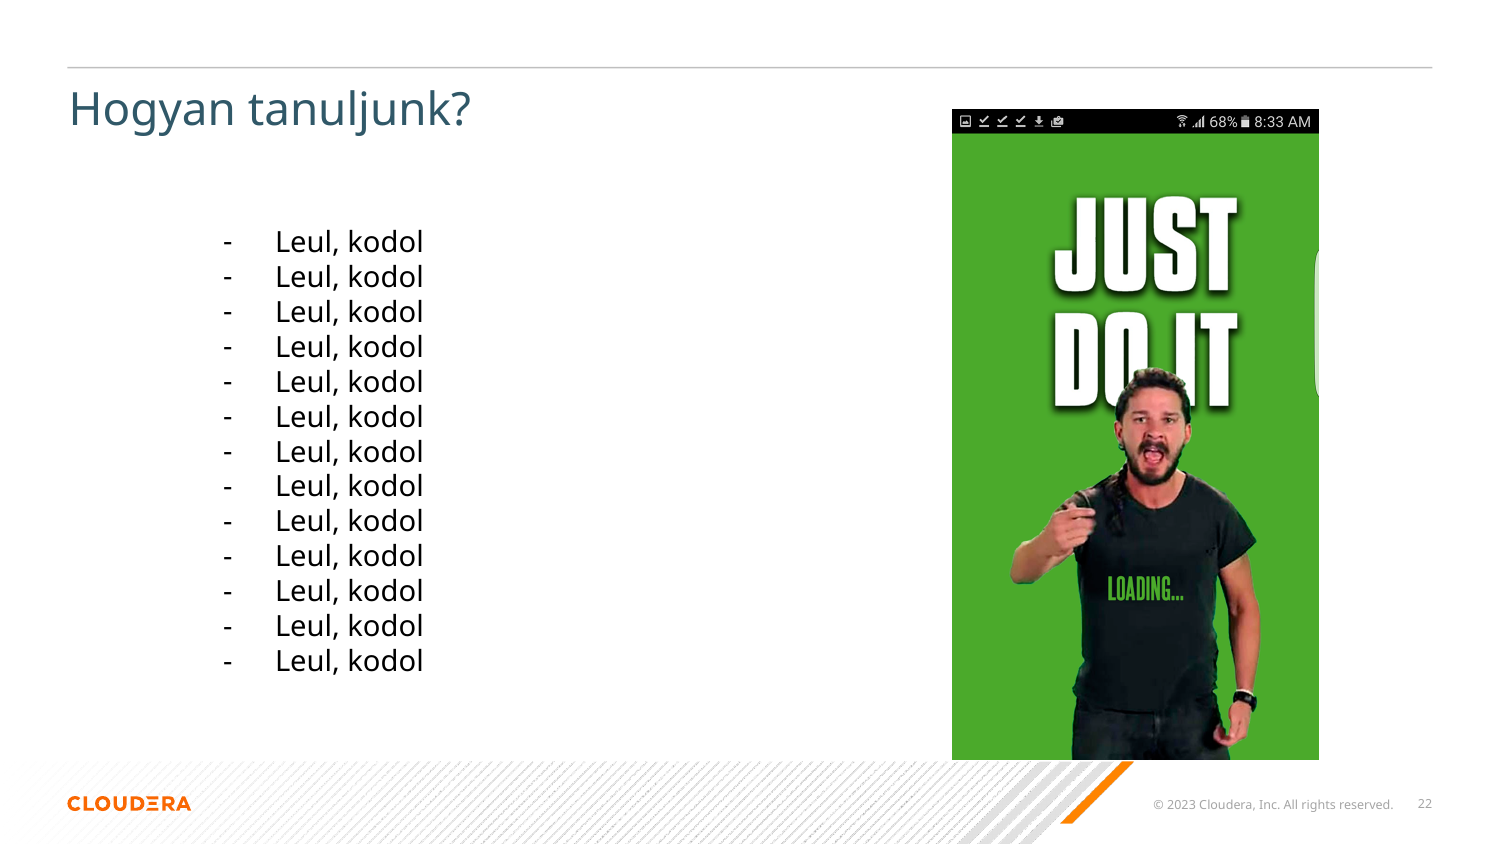

# Hogyan tanuljunk?
Leul, kodol
Leul, kodol
Leul, kodol
Leul, kodol
Leul, kodol
Leul, kodol
Leul, kodol
Leul, kodol
Leul, kodol
Leul, kodol
Leul, kodol
Leul, kodol
Leul, kodol